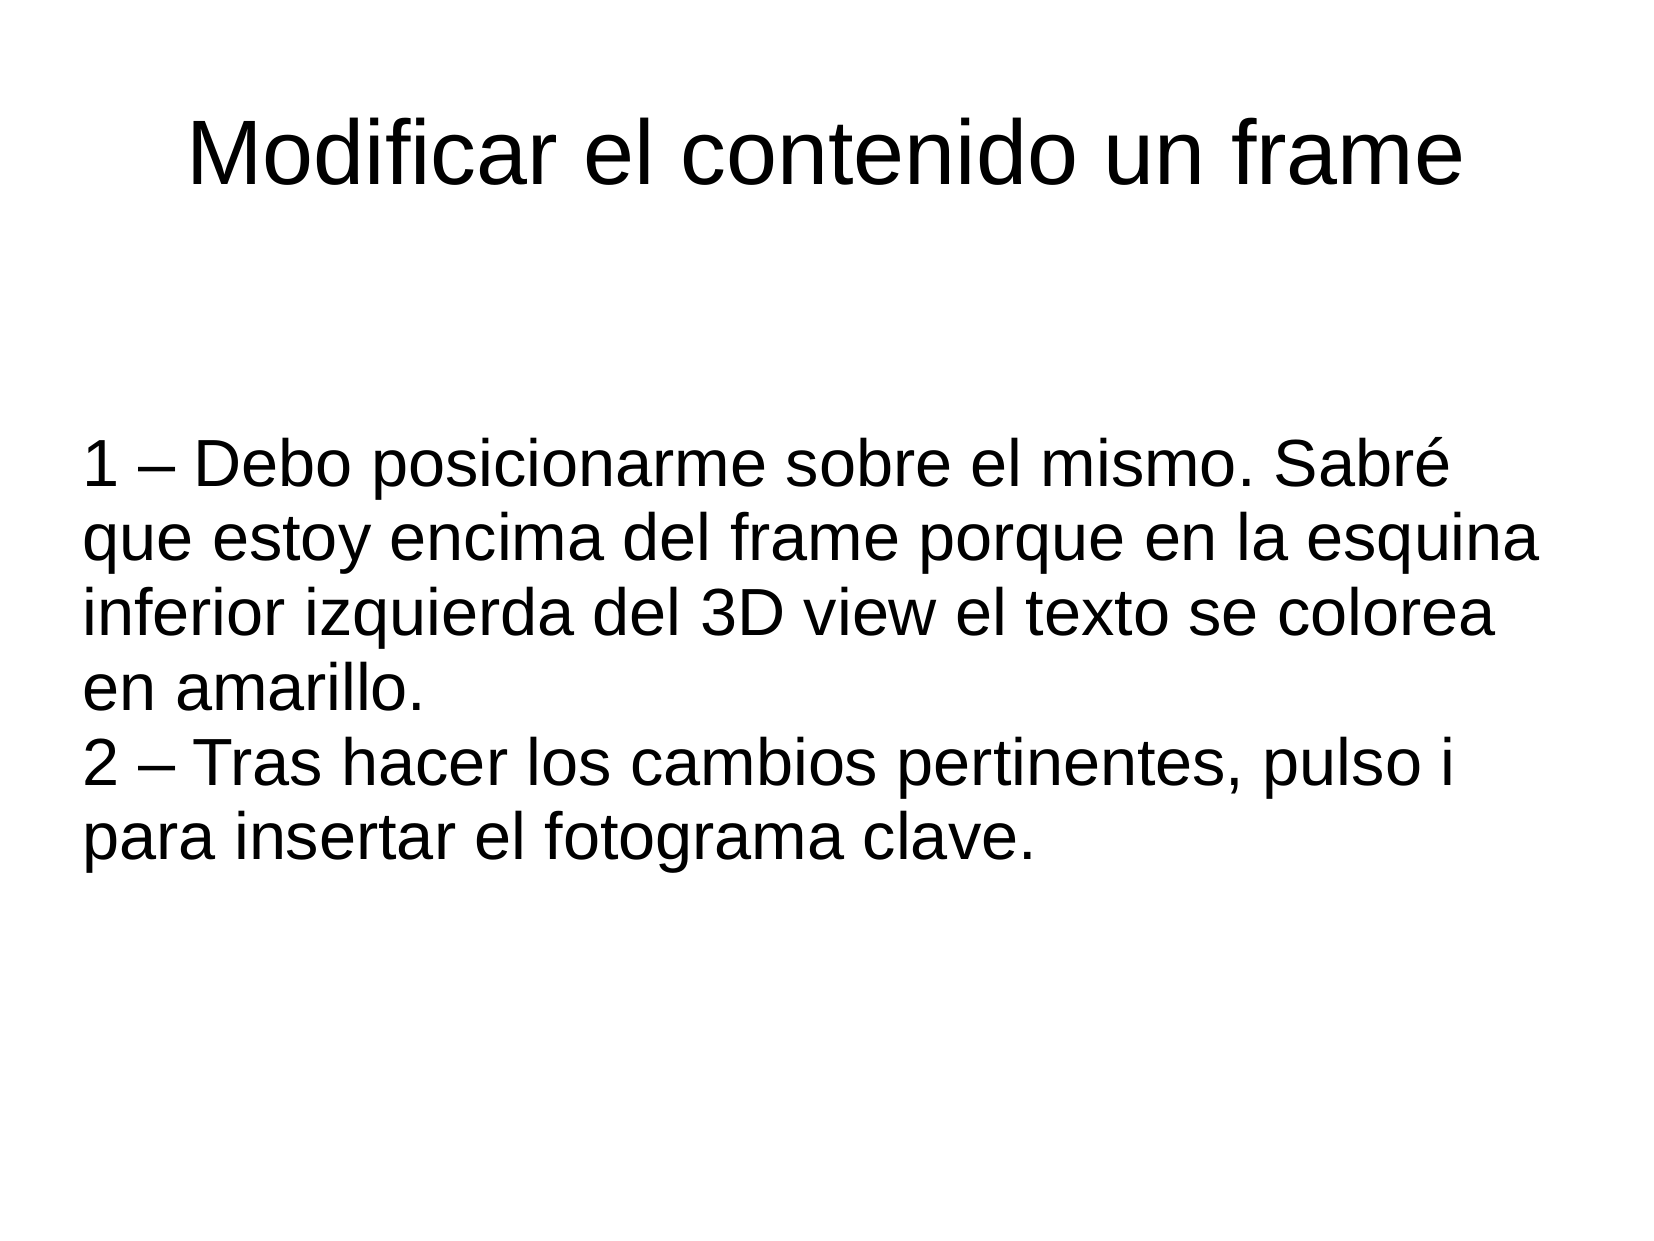

# Modificar el contenido un frame
1 – Debo posicionarme sobre el mismo. Sabré que estoy encima del frame porque en la esquina inferior izquierda del 3D view el texto se colorea en amarillo.
2 – Tras hacer los cambios pertinentes, pulso i para insertar el fotograma clave.